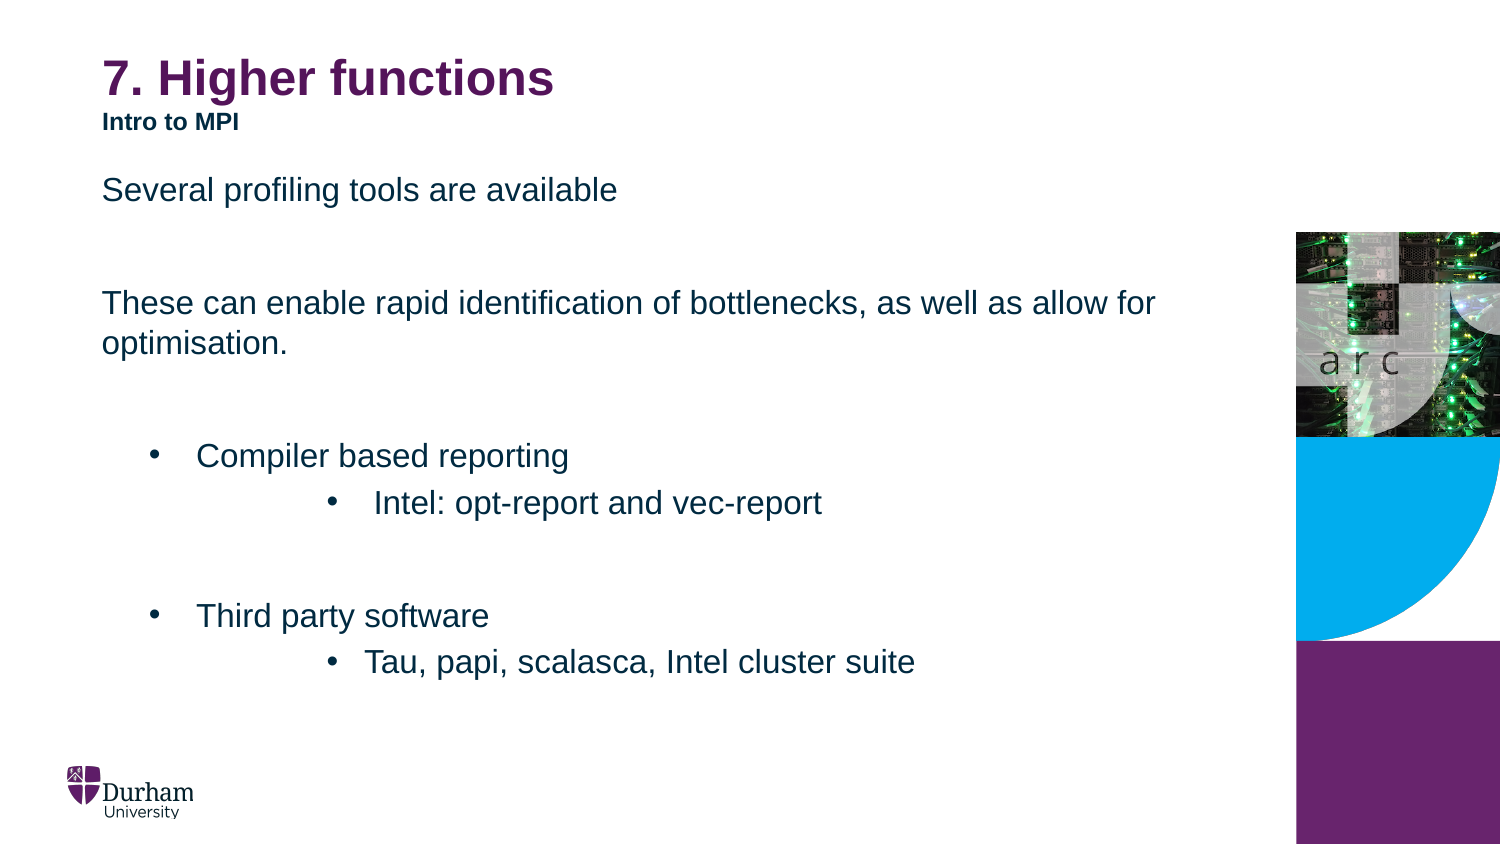

# 7. Higher functions Intro to MPI
Several profiling tools are available
These can enable rapid identification of bottlenecks, as well as allow for optimisation.
Compiler based reporting
 Intel: opt-report and vec-report
Third party software
Tau, papi, scalasca, Intel cluster suite